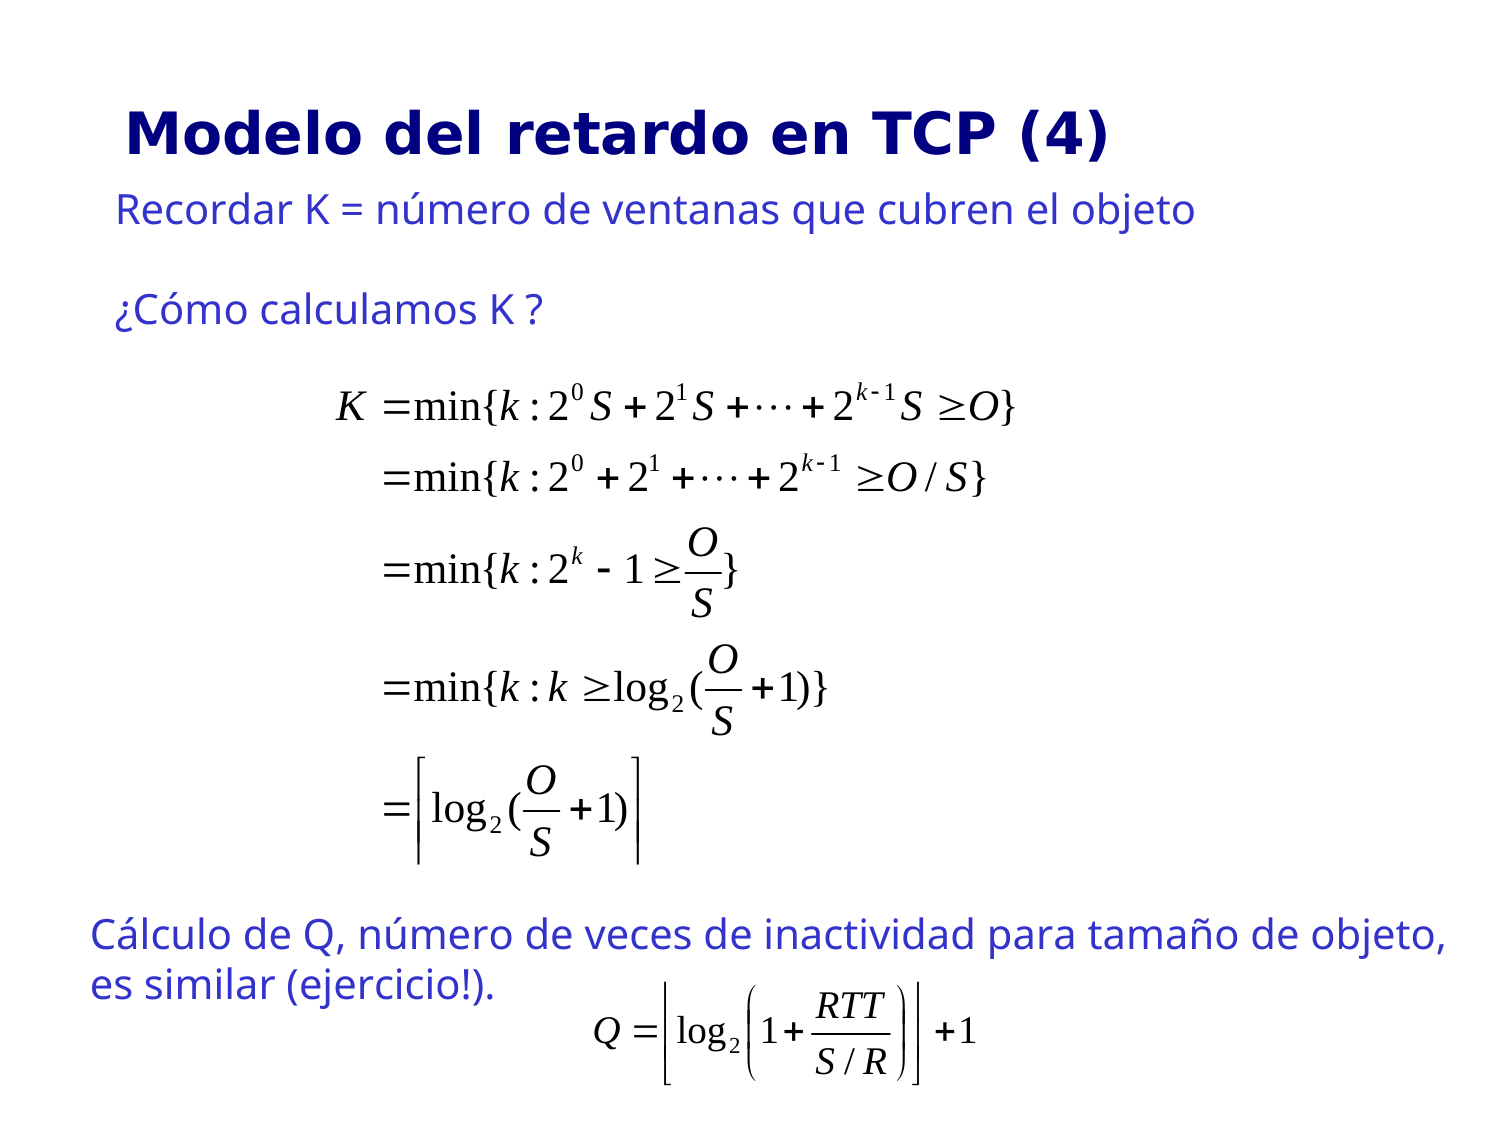

# Modelo del retardo en TCP (4)
Recordar K = número de ventanas que cubren el objeto
¿Cómo calculamos K ?
Cálculo de Q, número de veces de inactividad para tamaño de objeto,
es similar (ejercicio!).